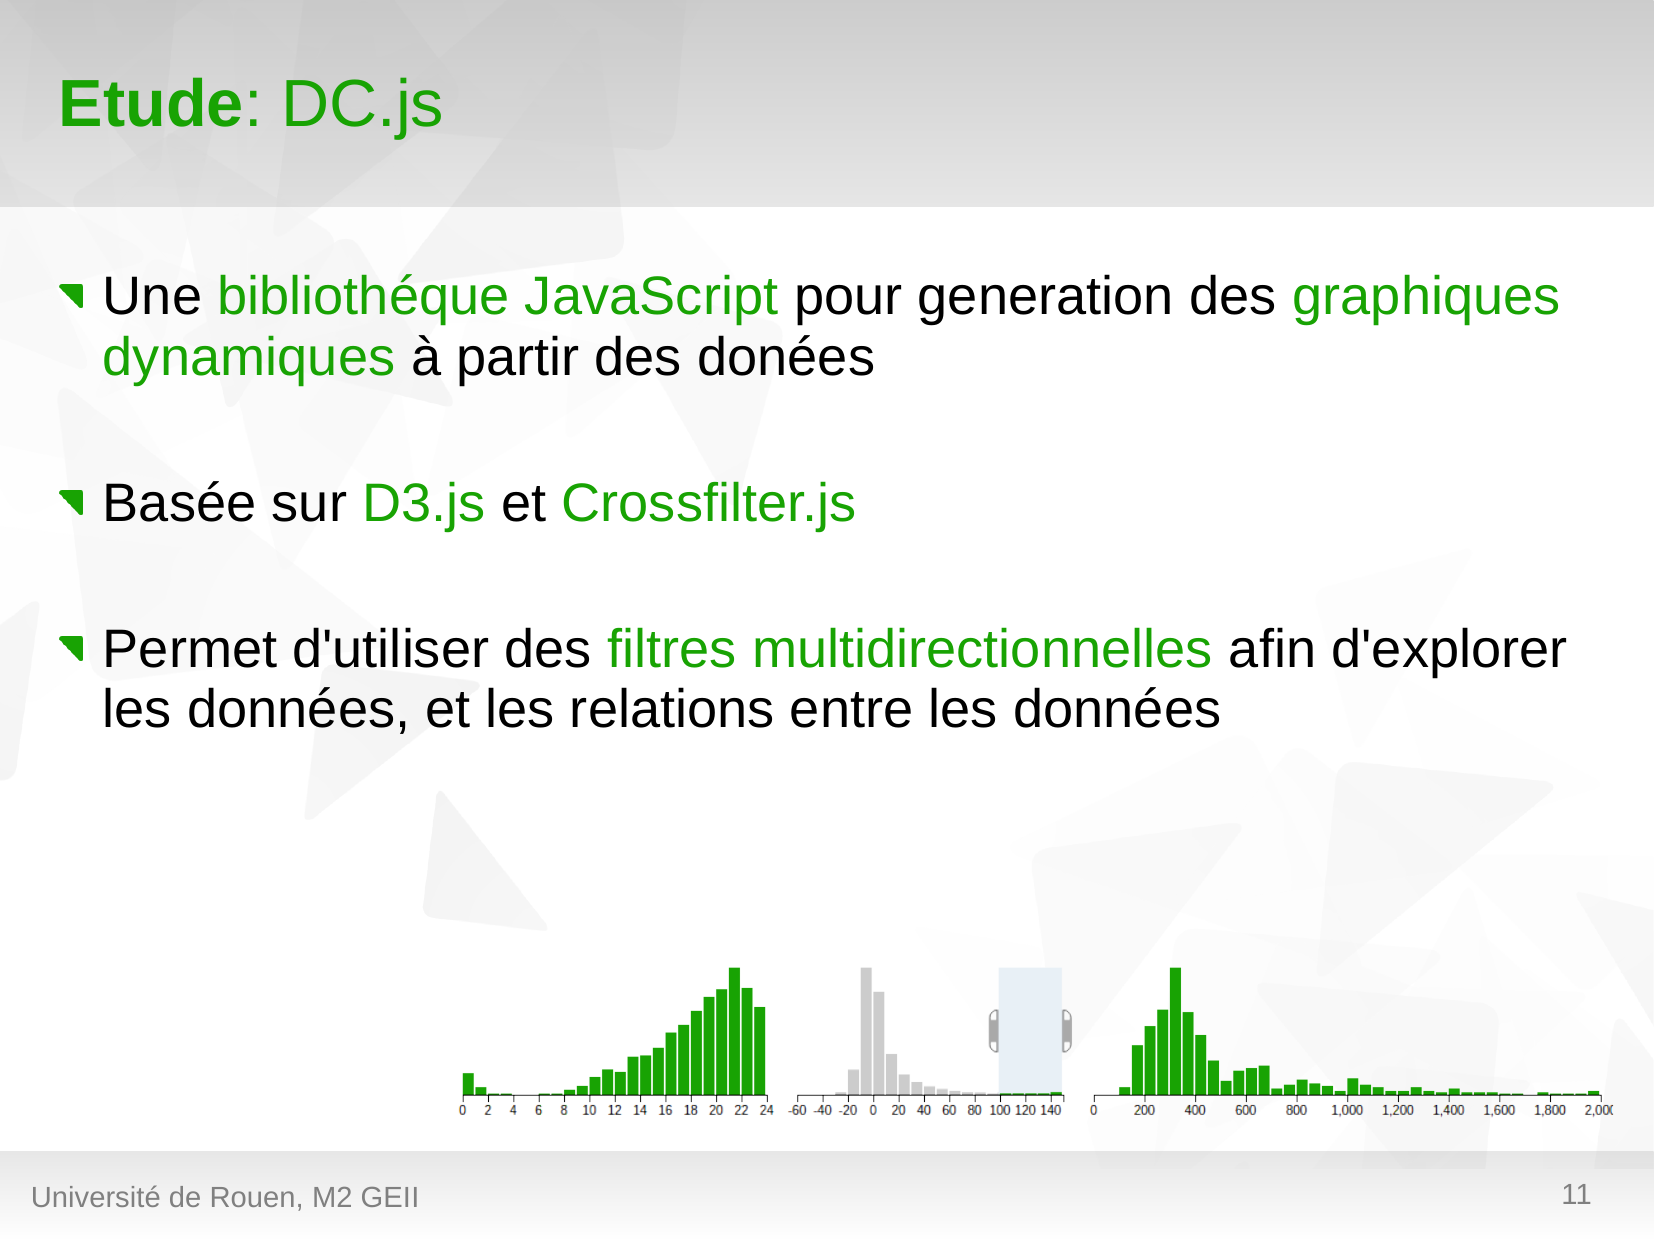

# Etude: DC.js
Une bibliothéque JavaScript pour generation des graphiques dynamiques à partir des donées
Basée sur D3.js et Crossfilter.js
Permet d'utiliser des filtres multidirectionnelles afin d'explorer les données, et les relations entre les données
11
Université de Rouen, M2 GEII